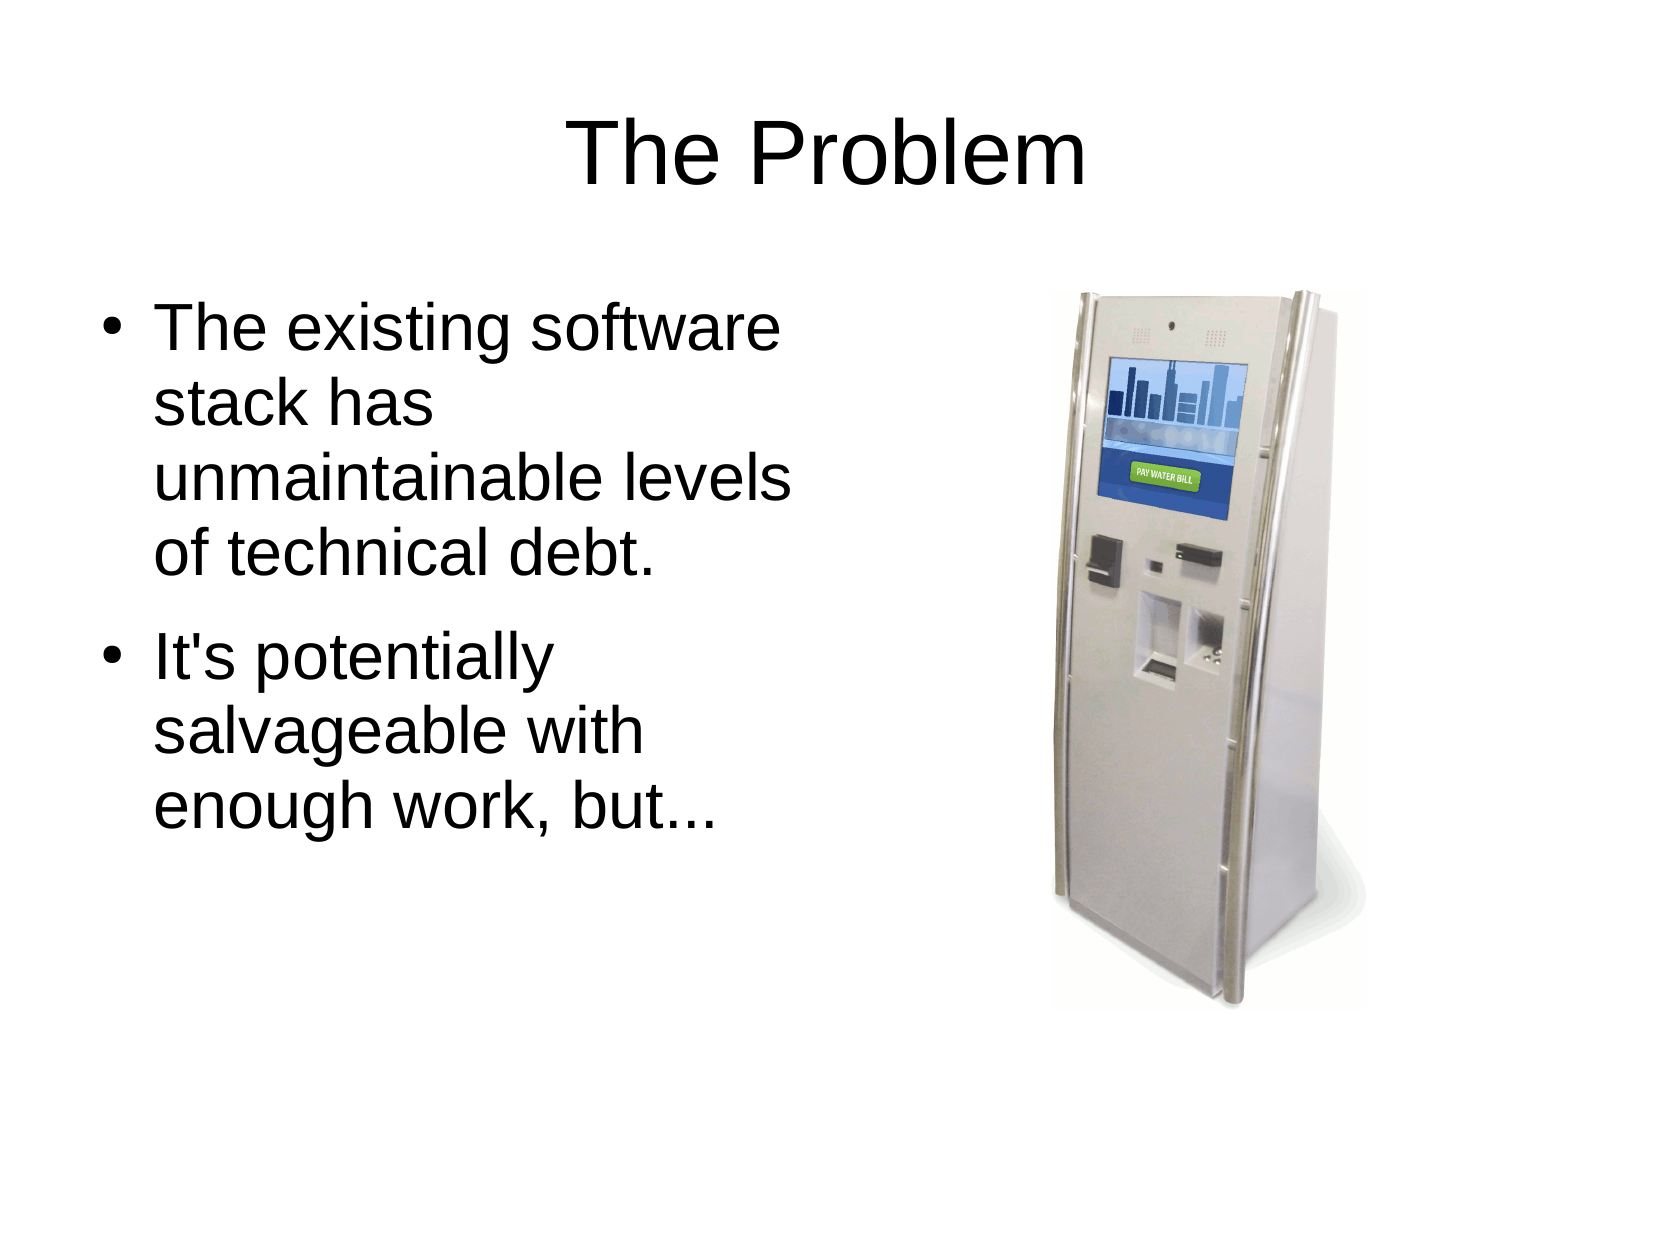

# The Problem
The existing software stack has unmaintainable levels of technical debt.
It's potentially salvageable with enough work, but...